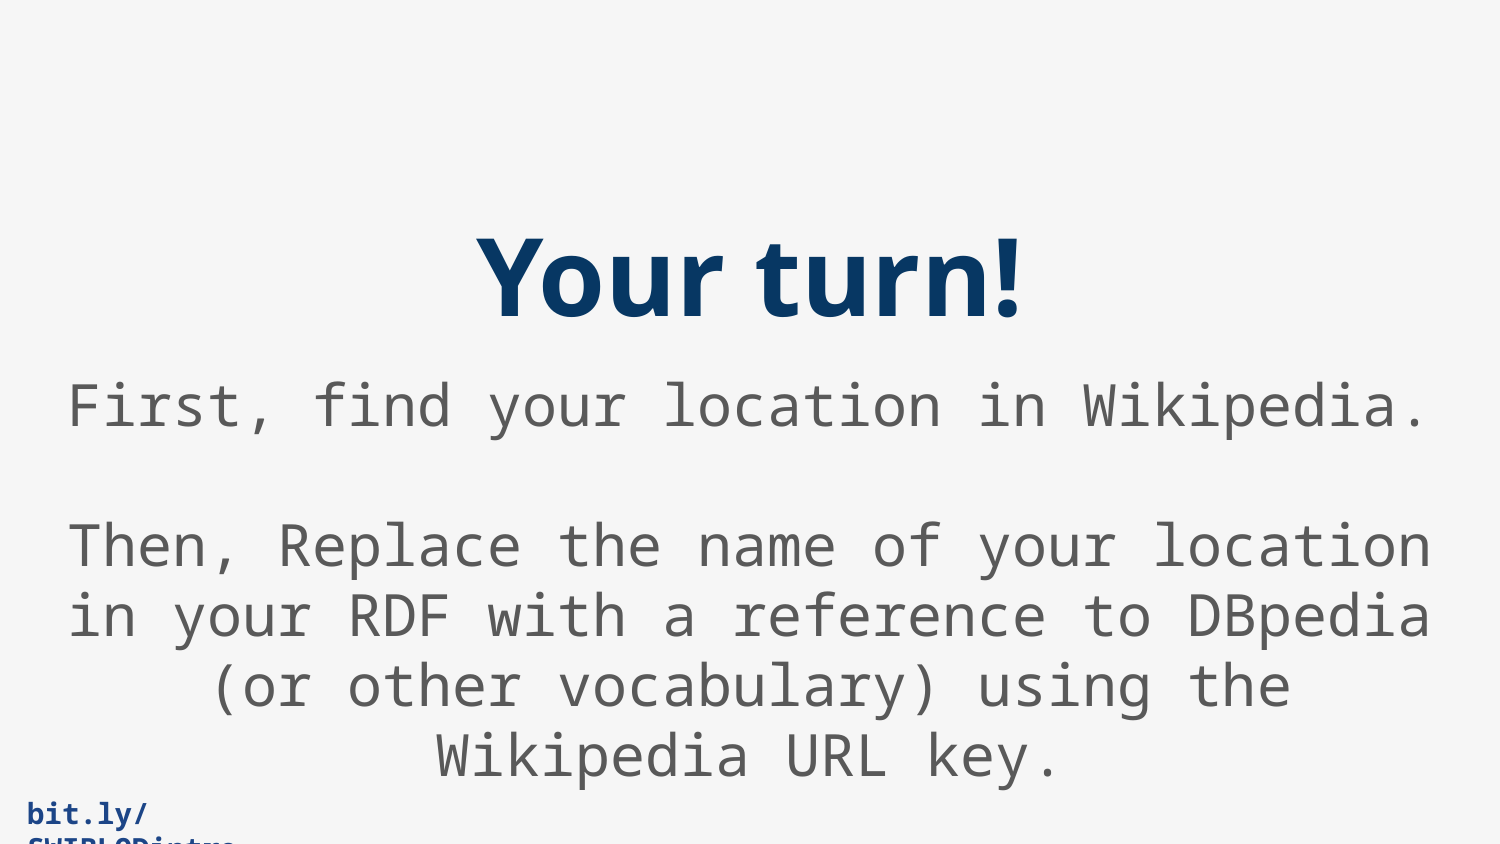

Your turn!
# First, find your location in Wikipedia.
Then, Replace the name of your location in your RDF with a reference to DBpedia (or other vocabulary) using the Wikipedia URL key.